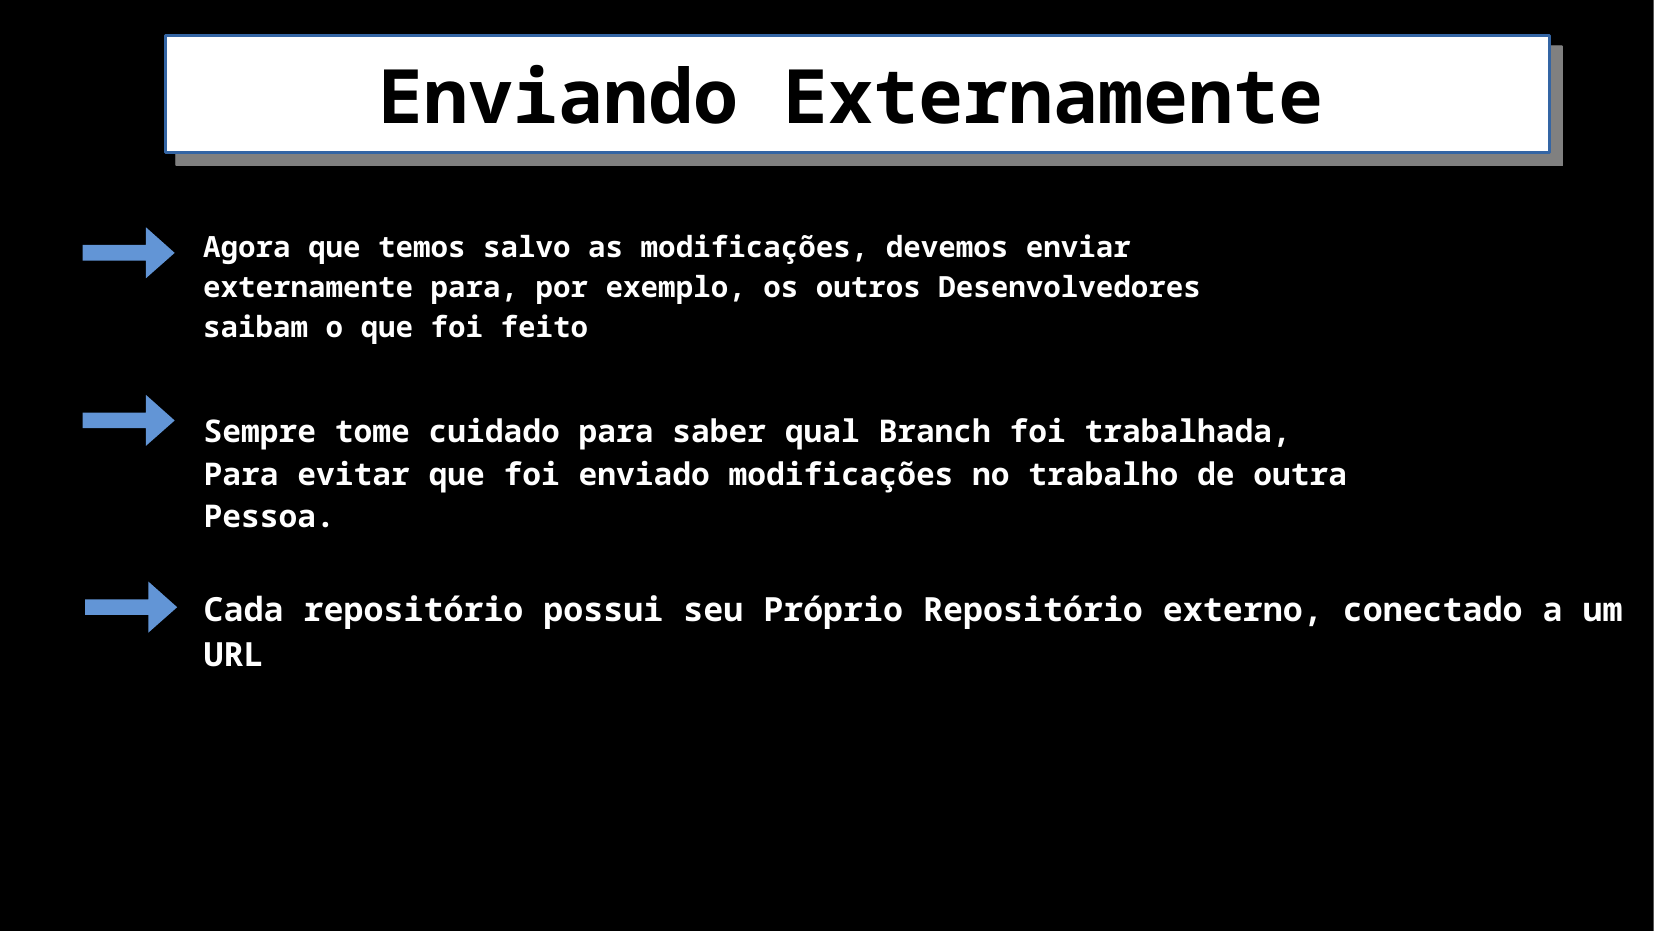

Enviando Externamente
Agora que temos salvo as modificações, devemos enviar
externamente para, por exemplo, os outros Desenvolvedores
saibam o que foi feito
Sempre tome cuidado para saber qual Branch foi trabalhada,
Para evitar que foi enviado modificações no trabalho de outra
Pessoa.
Cada repositório possui seu Próprio Repositório externo, conectado a um
URL